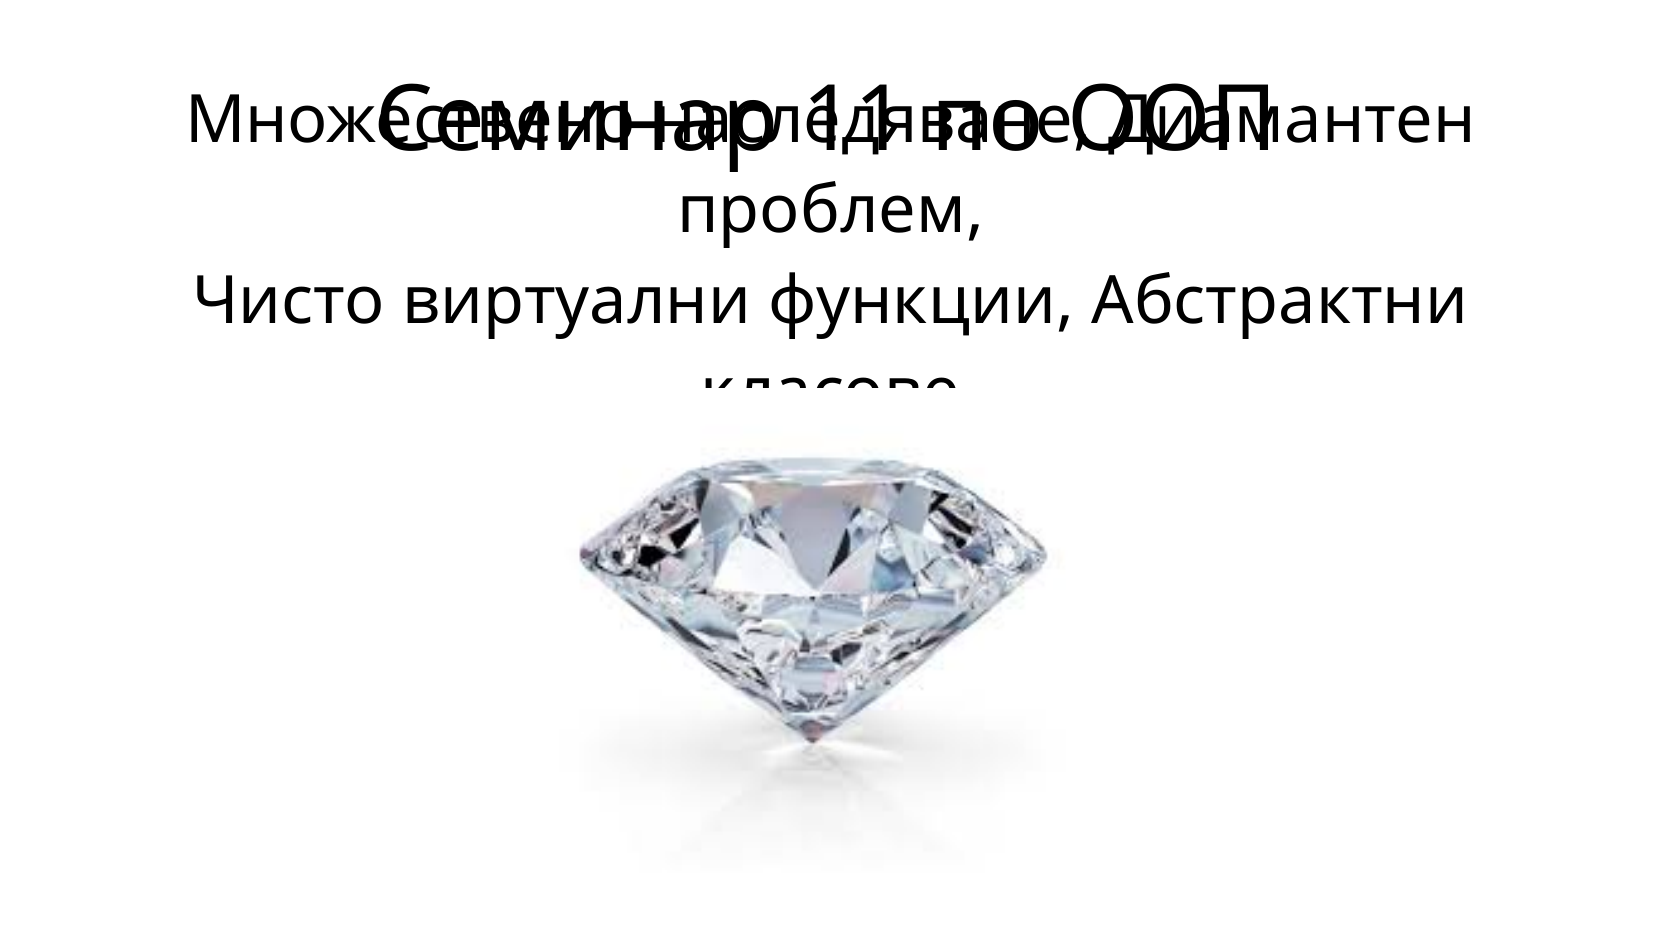

# Семинар 11 по ООП
Множествено наследяване, Диамантен проблем,
Чисто виртуални функции, Абстрактни класове